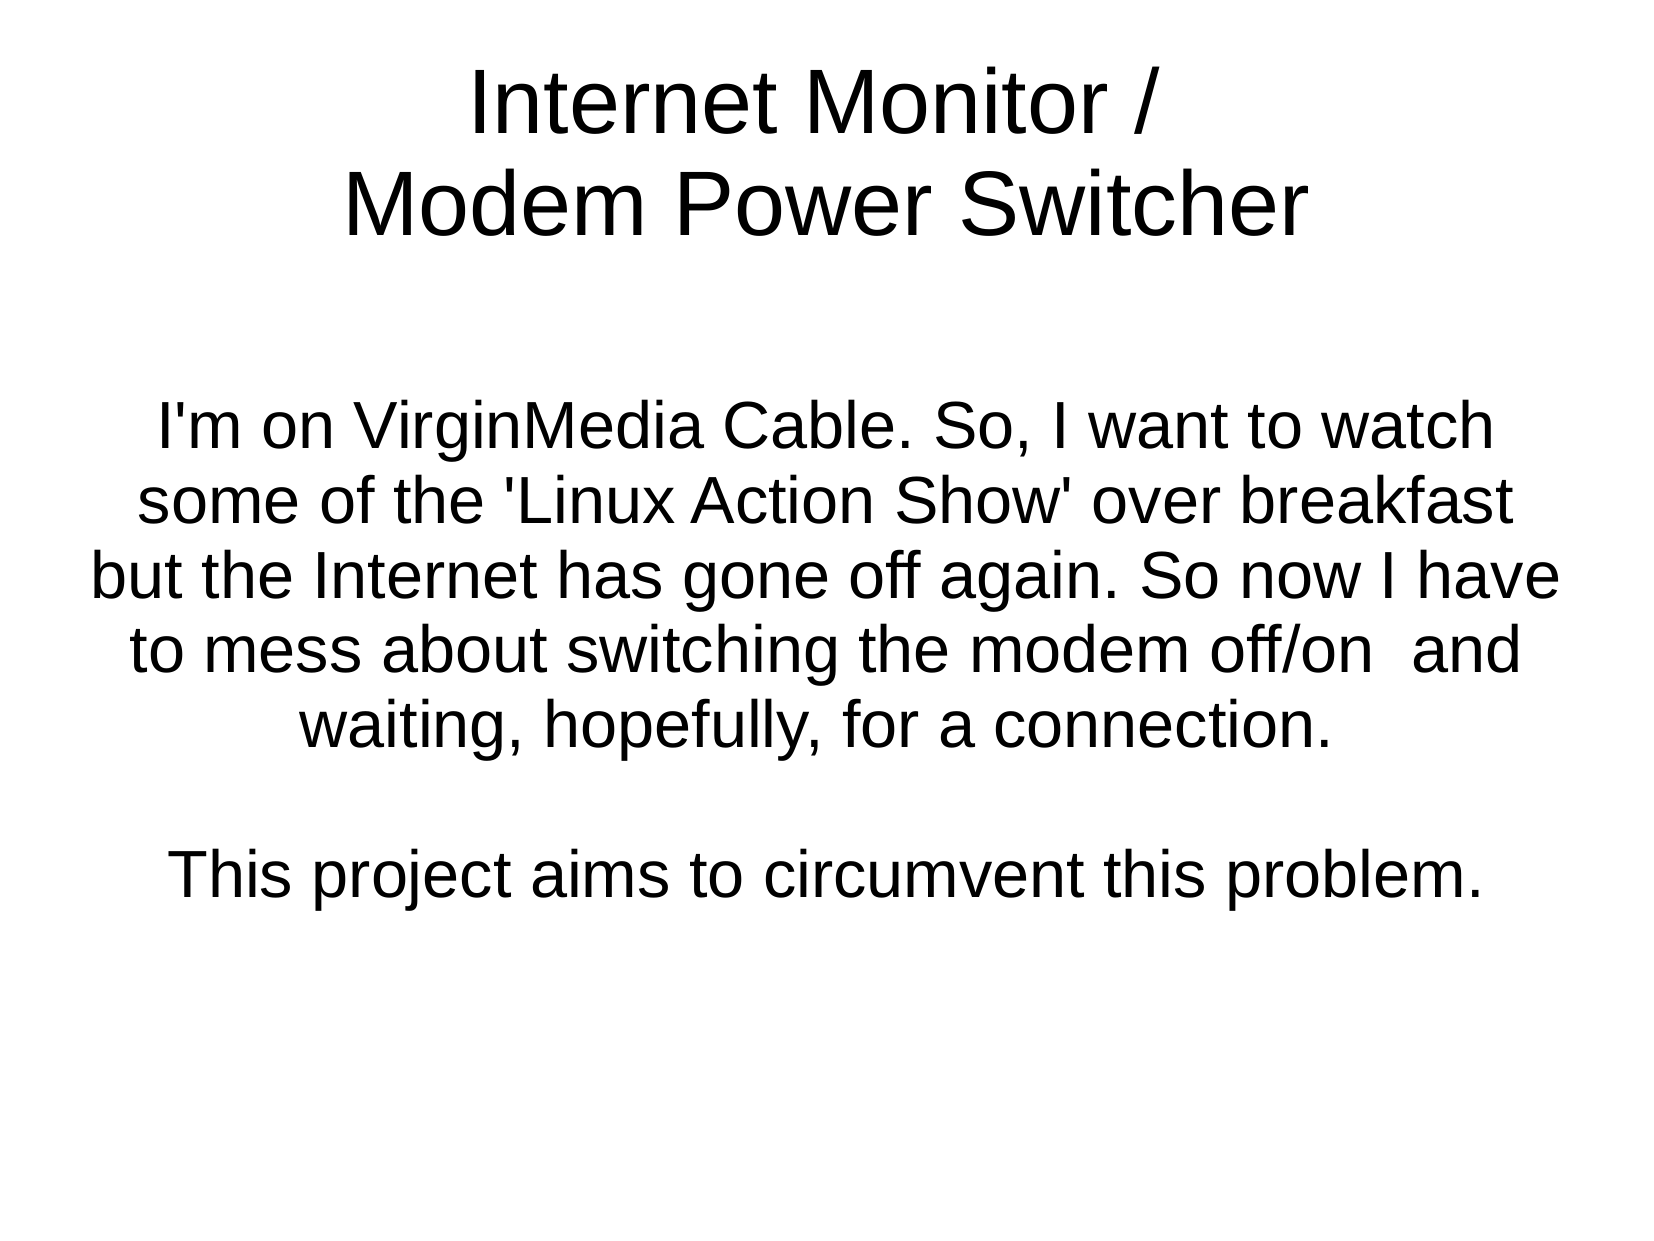

# Internet Monitor / Modem Power Switcher
I'm on VirginMedia Cable. So, I want to watch some of the 'Linux Action Show' over breakfast but the Internet has gone off again. So now I have to mess about switching the modem off/on and waiting, hopefully, for a connection.
This project aims to circumvent this problem.